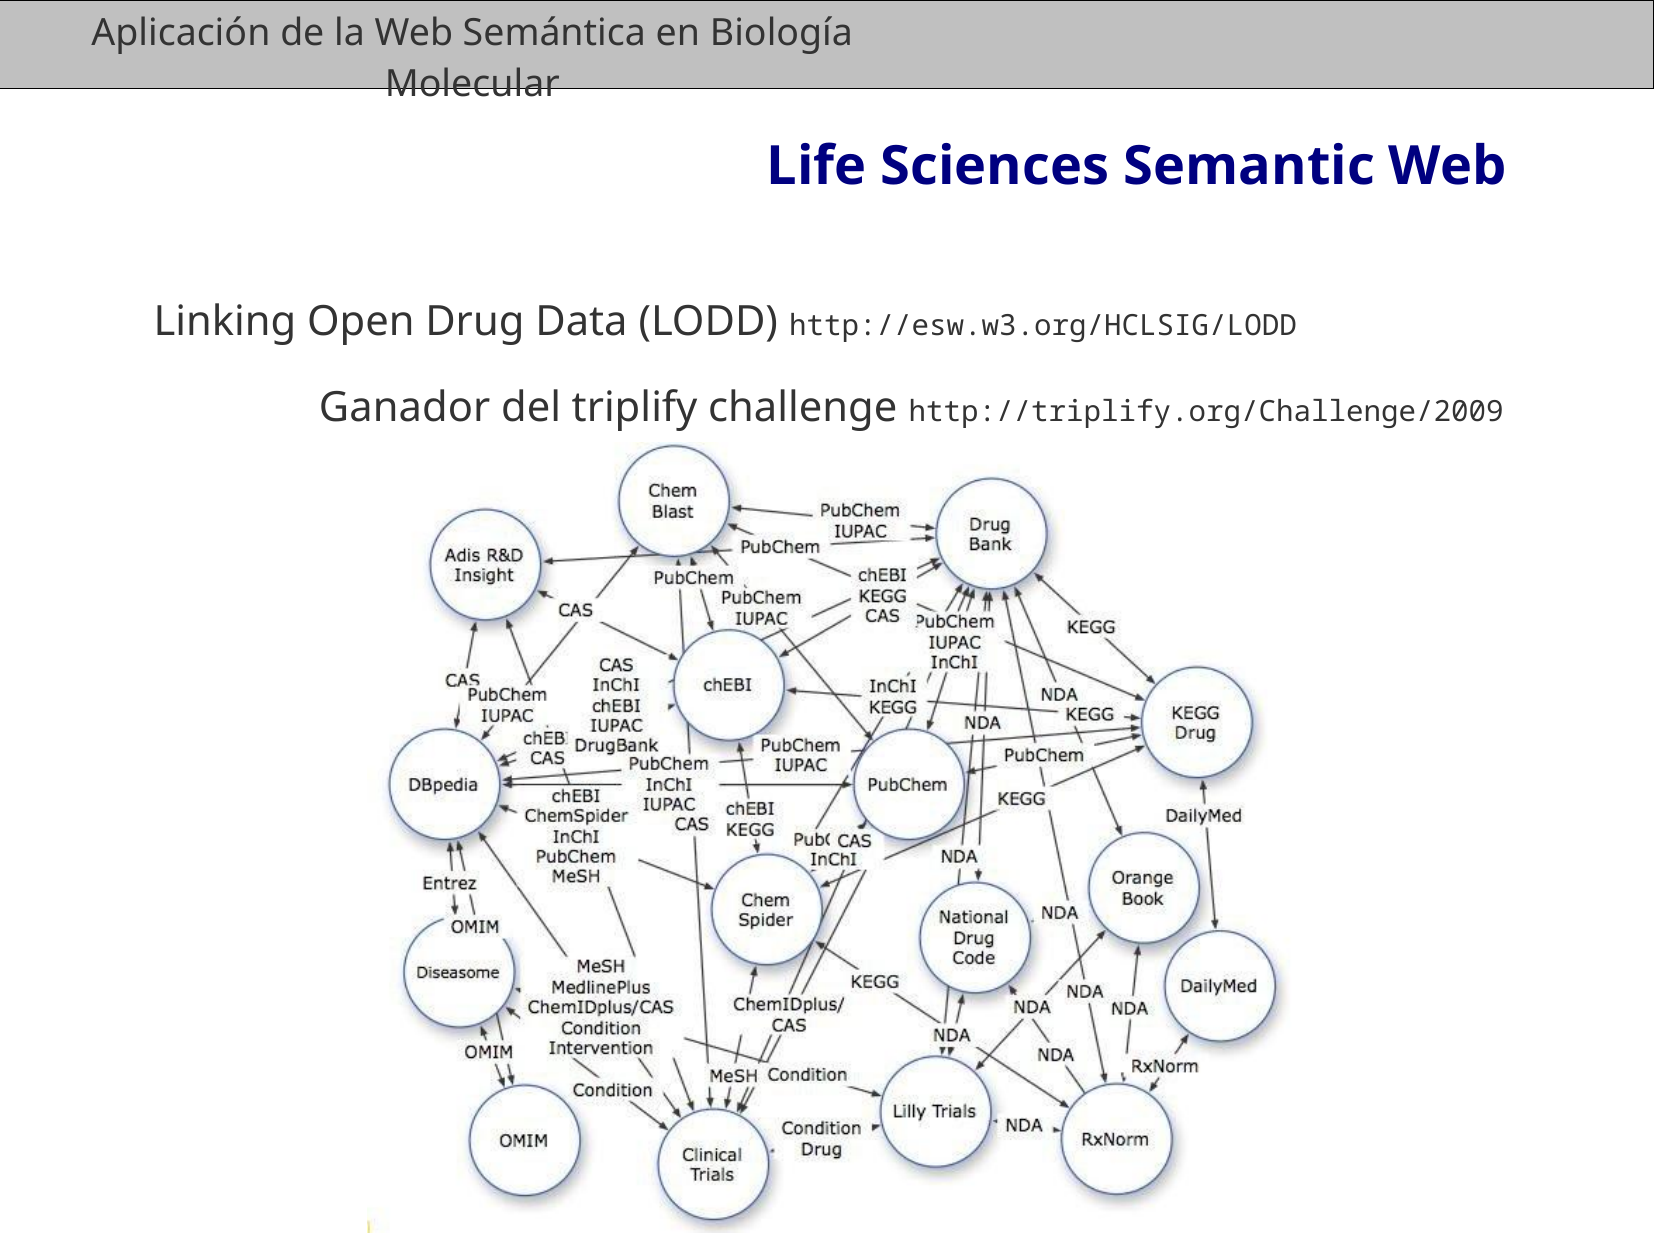

Aplicación de la Web Semántica en Biología Molecular
Life Sciences Semantic Web
# Linking Open Drug Data (LODD) http://esw.w3.org/HCLSIG/LODD
Ganador del triplify challenge http://triplify.org/Challenge/2009